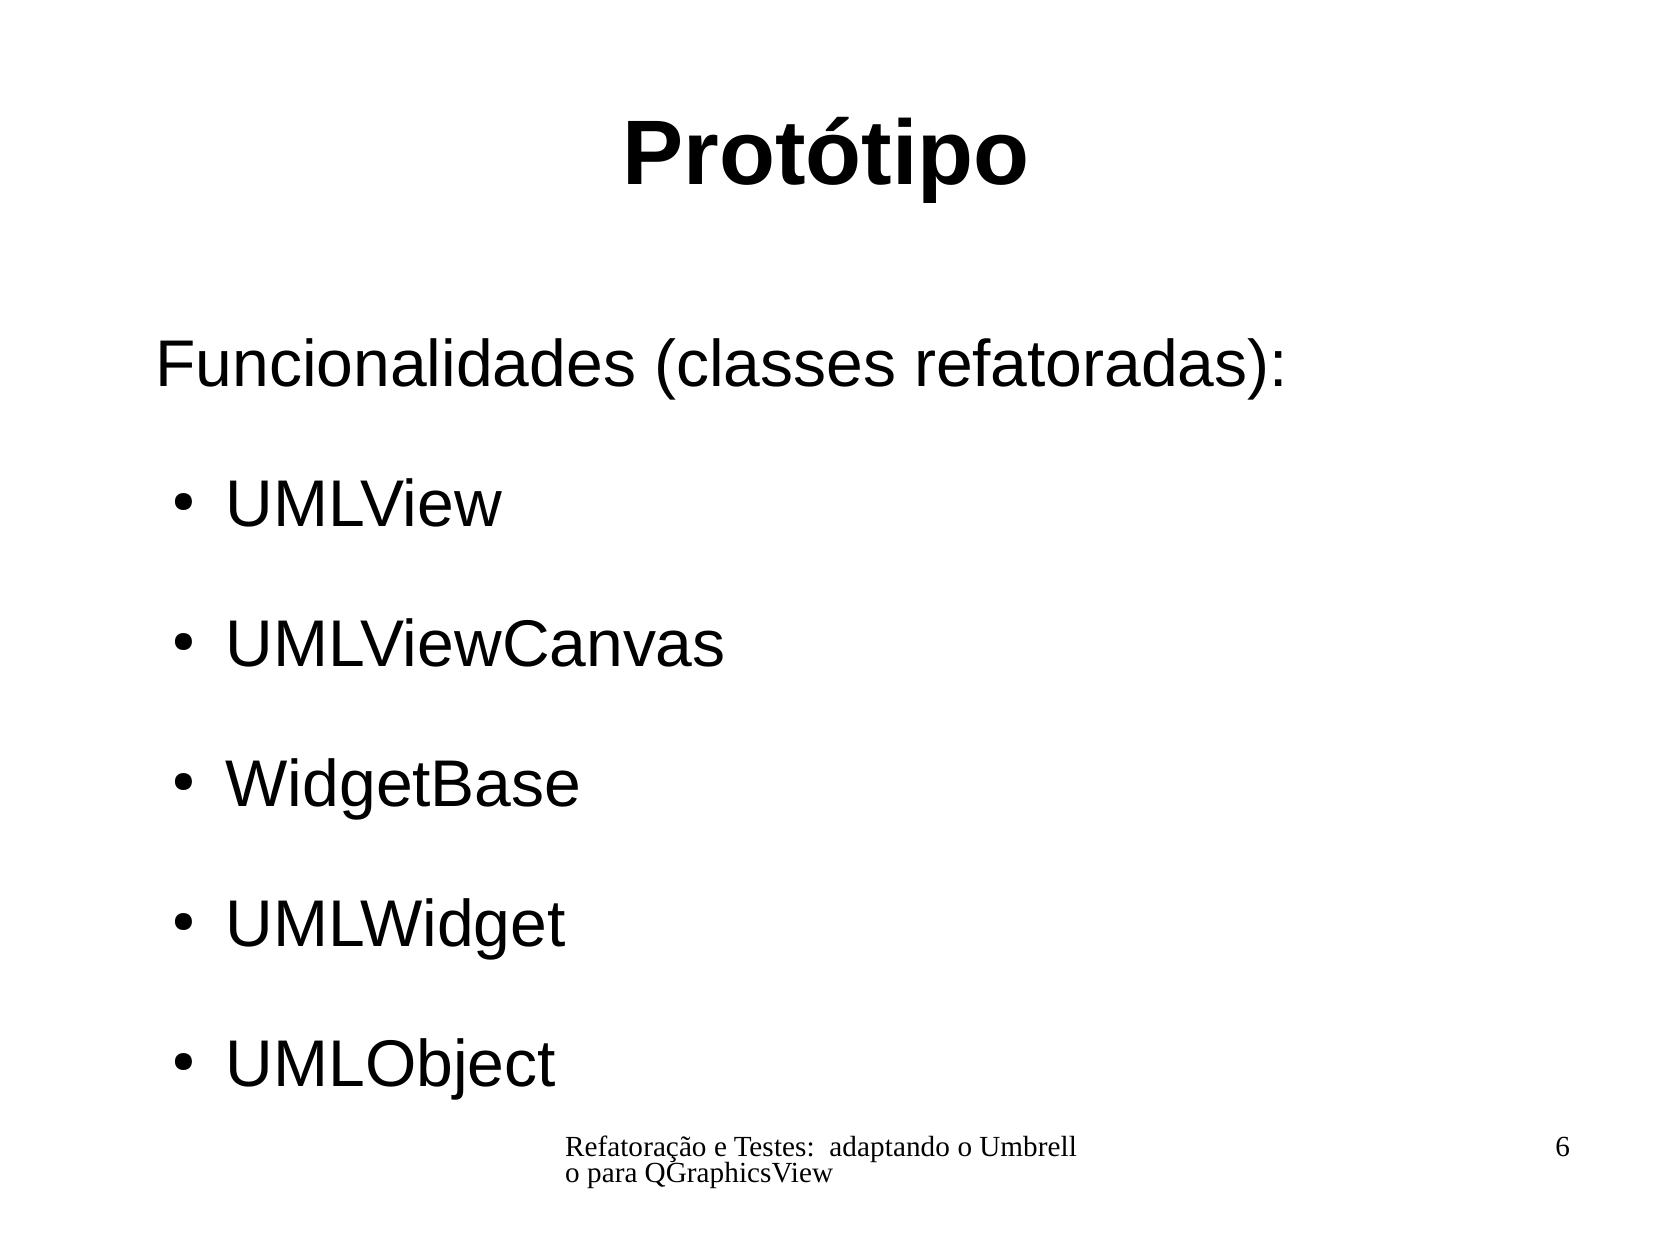

# Protótipo
Funcionalidades (classes refatoradas):
UMLView
UMLViewCanvas
WidgetBase
UMLWidget
UMLObject
Refatoração e Testes: adaptando o Umbrello para QGraphicsView
6